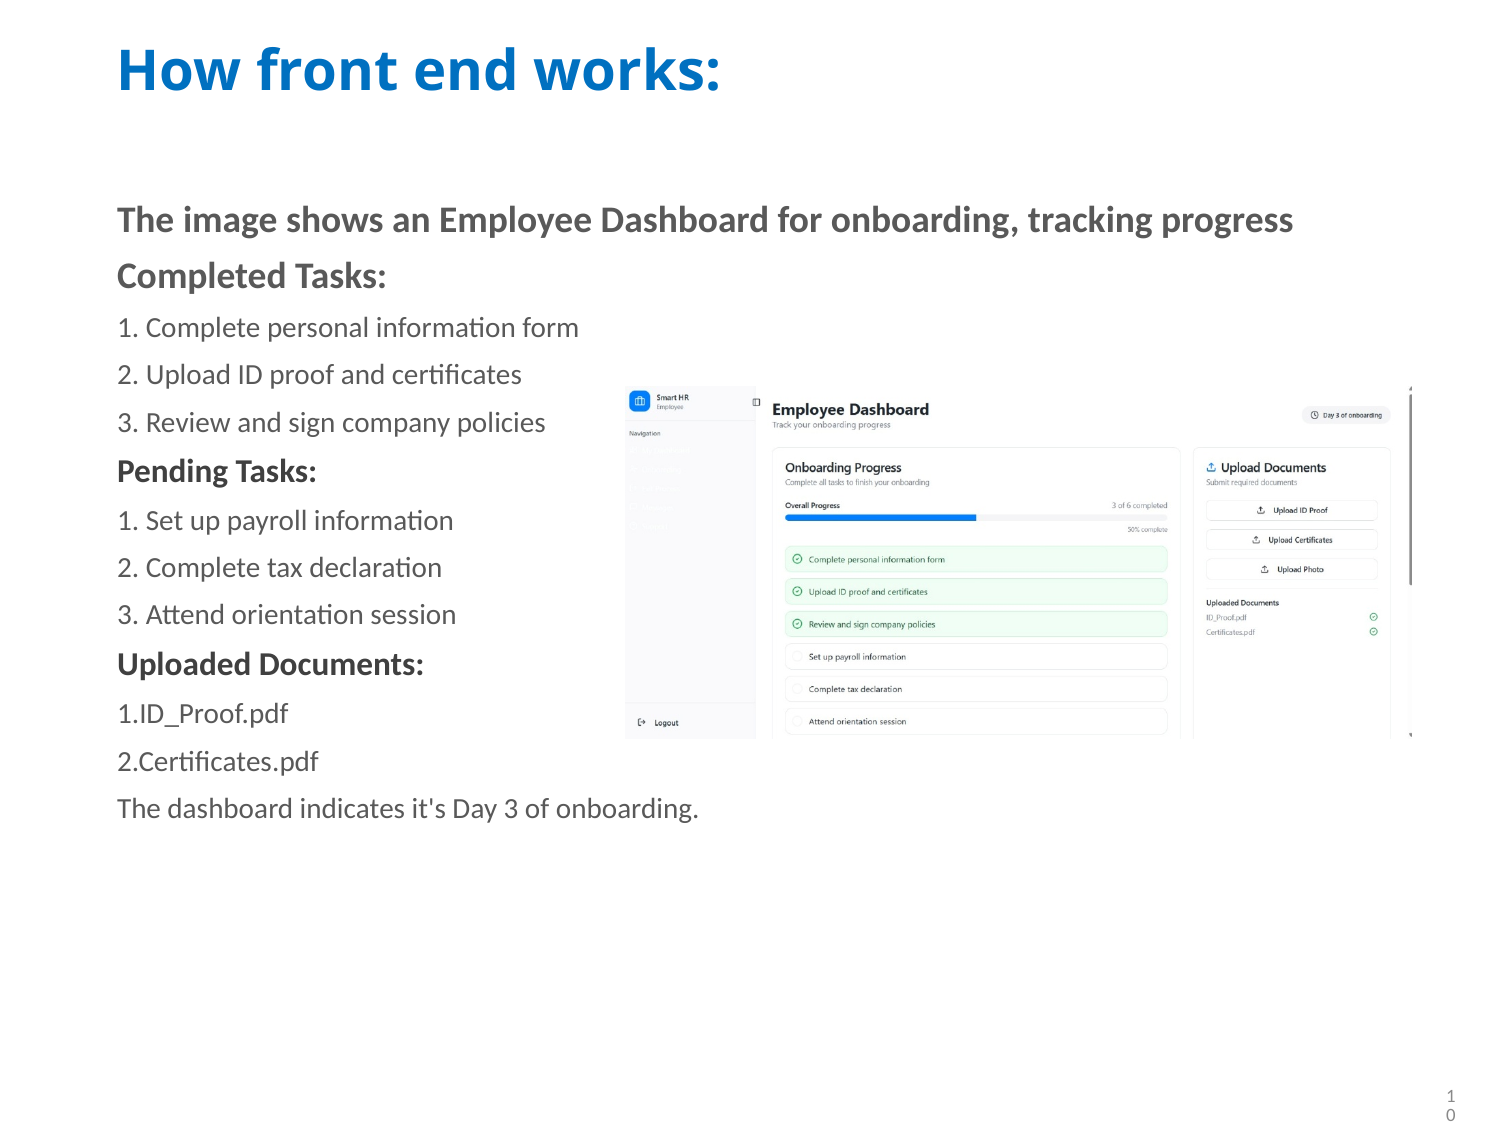

# How front end works:
The image shows an Employee Dashboard for onboarding, tracking progress
Completed Tasks:
1. Complete personal information form
2. Upload ID proof and certificates
3. Review and sign company policies
Pending Tasks:
1. Set up payroll information
2. Complete tax declaration
3. Attend orientation session
Uploaded Documents:
1.ID_Proof.pdf
2.Certificates.pdf
The dashboard indicates it's Day 3 of onboarding.